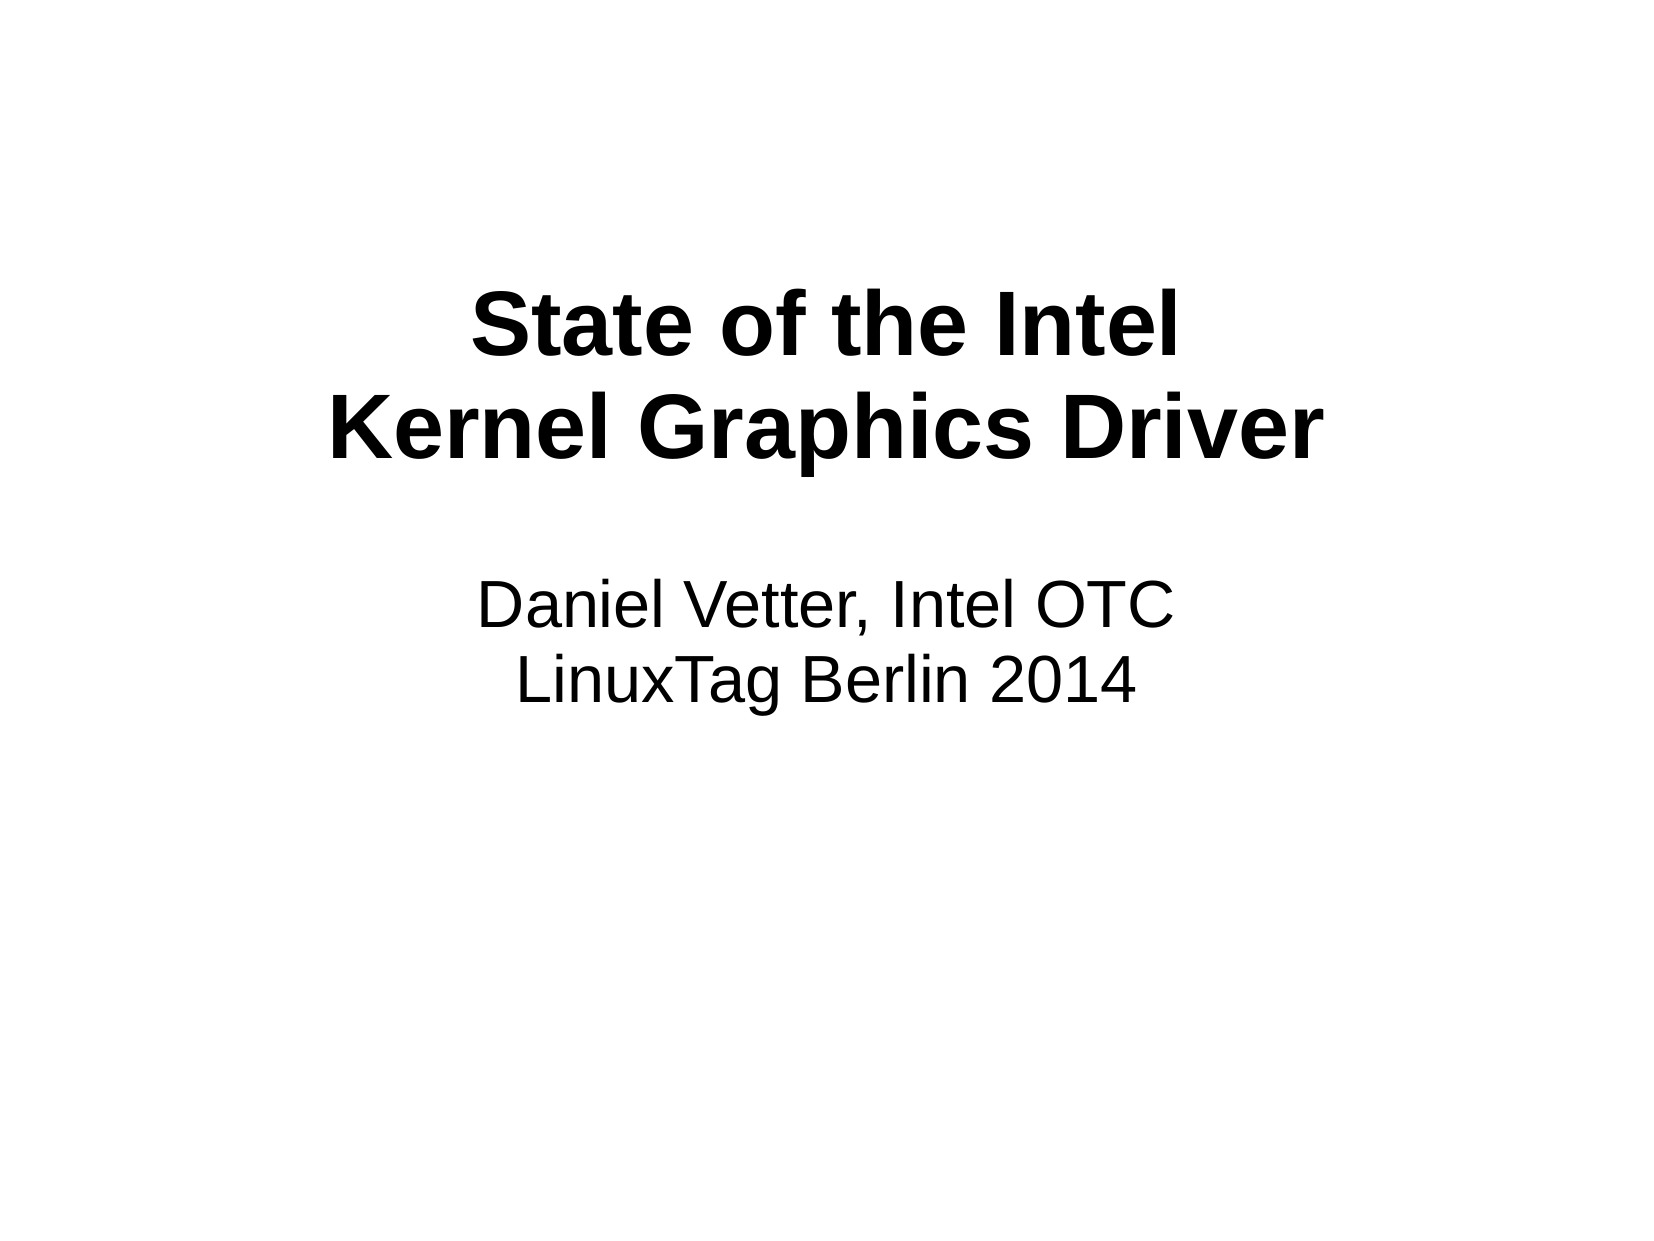

# State of the Intel Kernel Graphics Driver
Daniel Vetter, Intel OTC
LinuxTag Berlin 2014